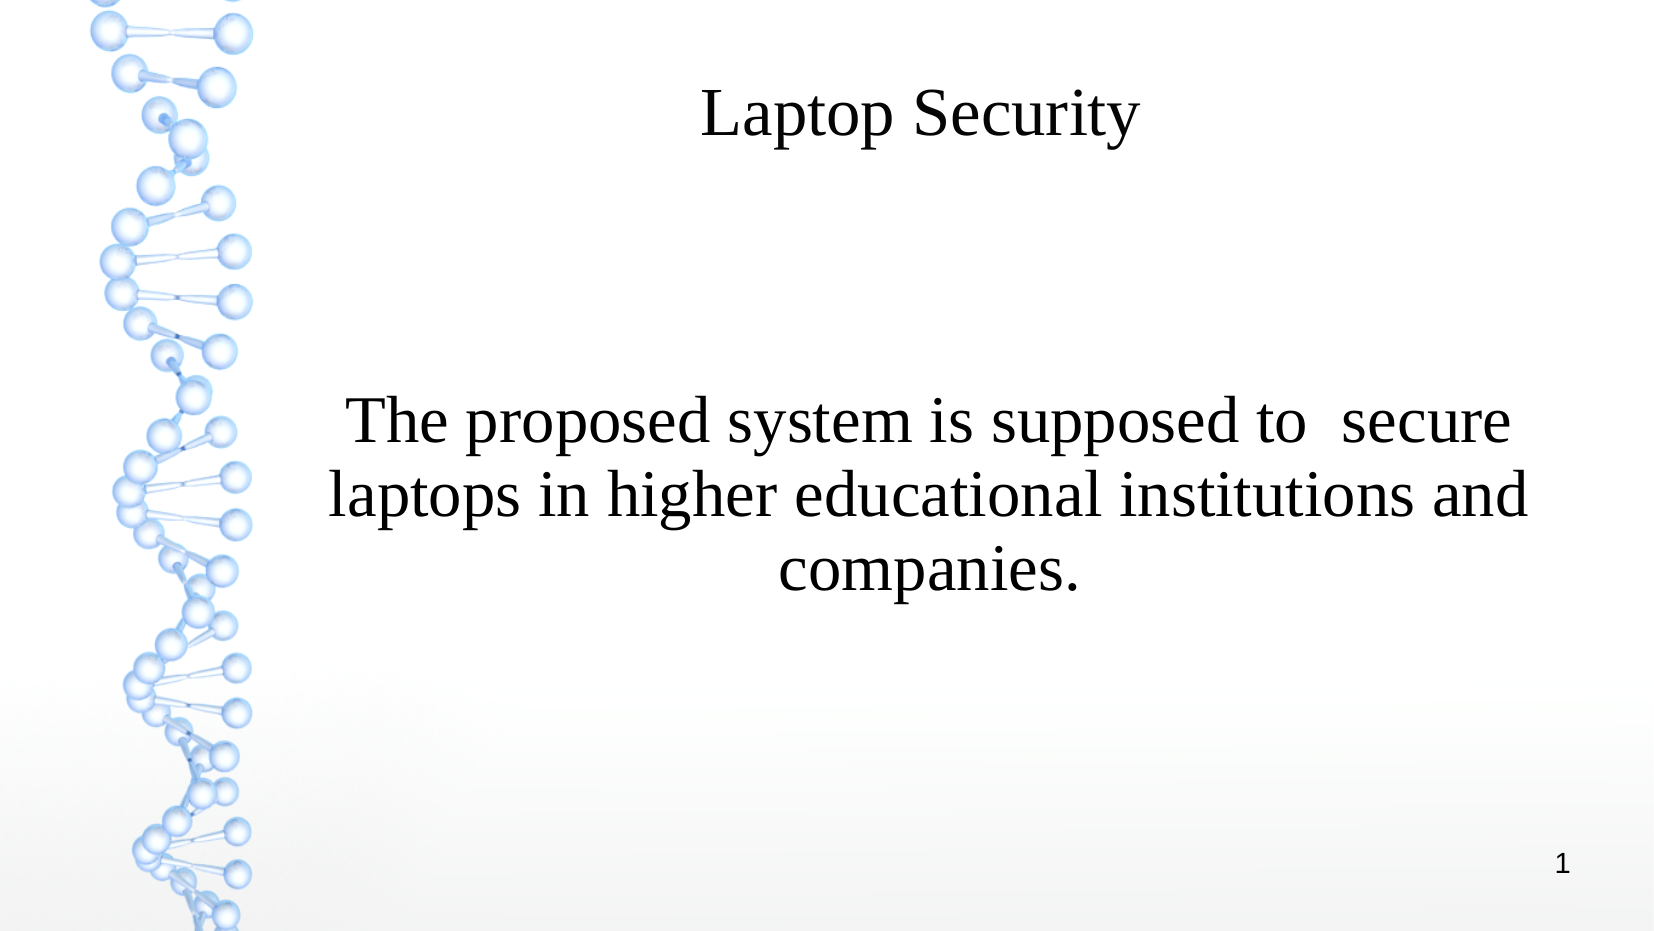

# Laptop Security
The proposed system is supposed to secure laptops in higher educational institutions and companies.
1